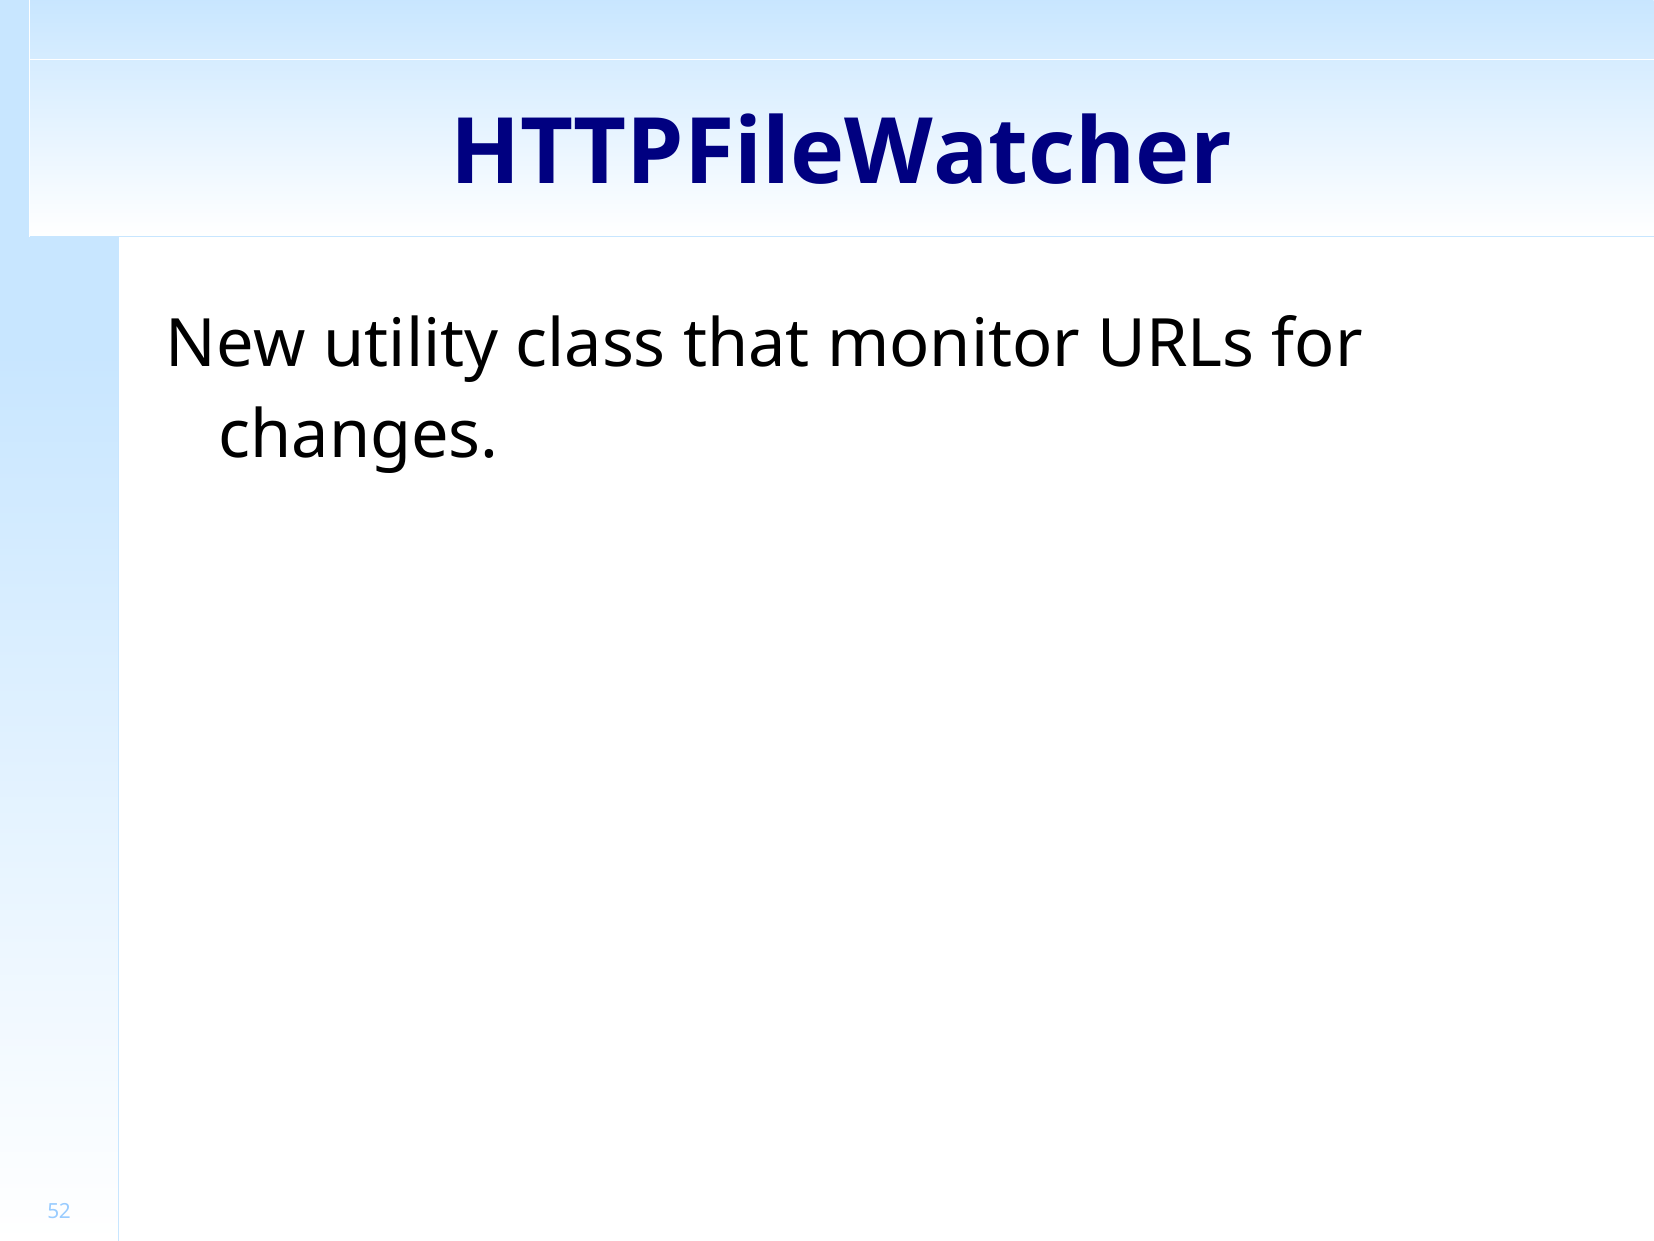

# HTTPFileWatcher
New utility class that monitor URLs for changes.